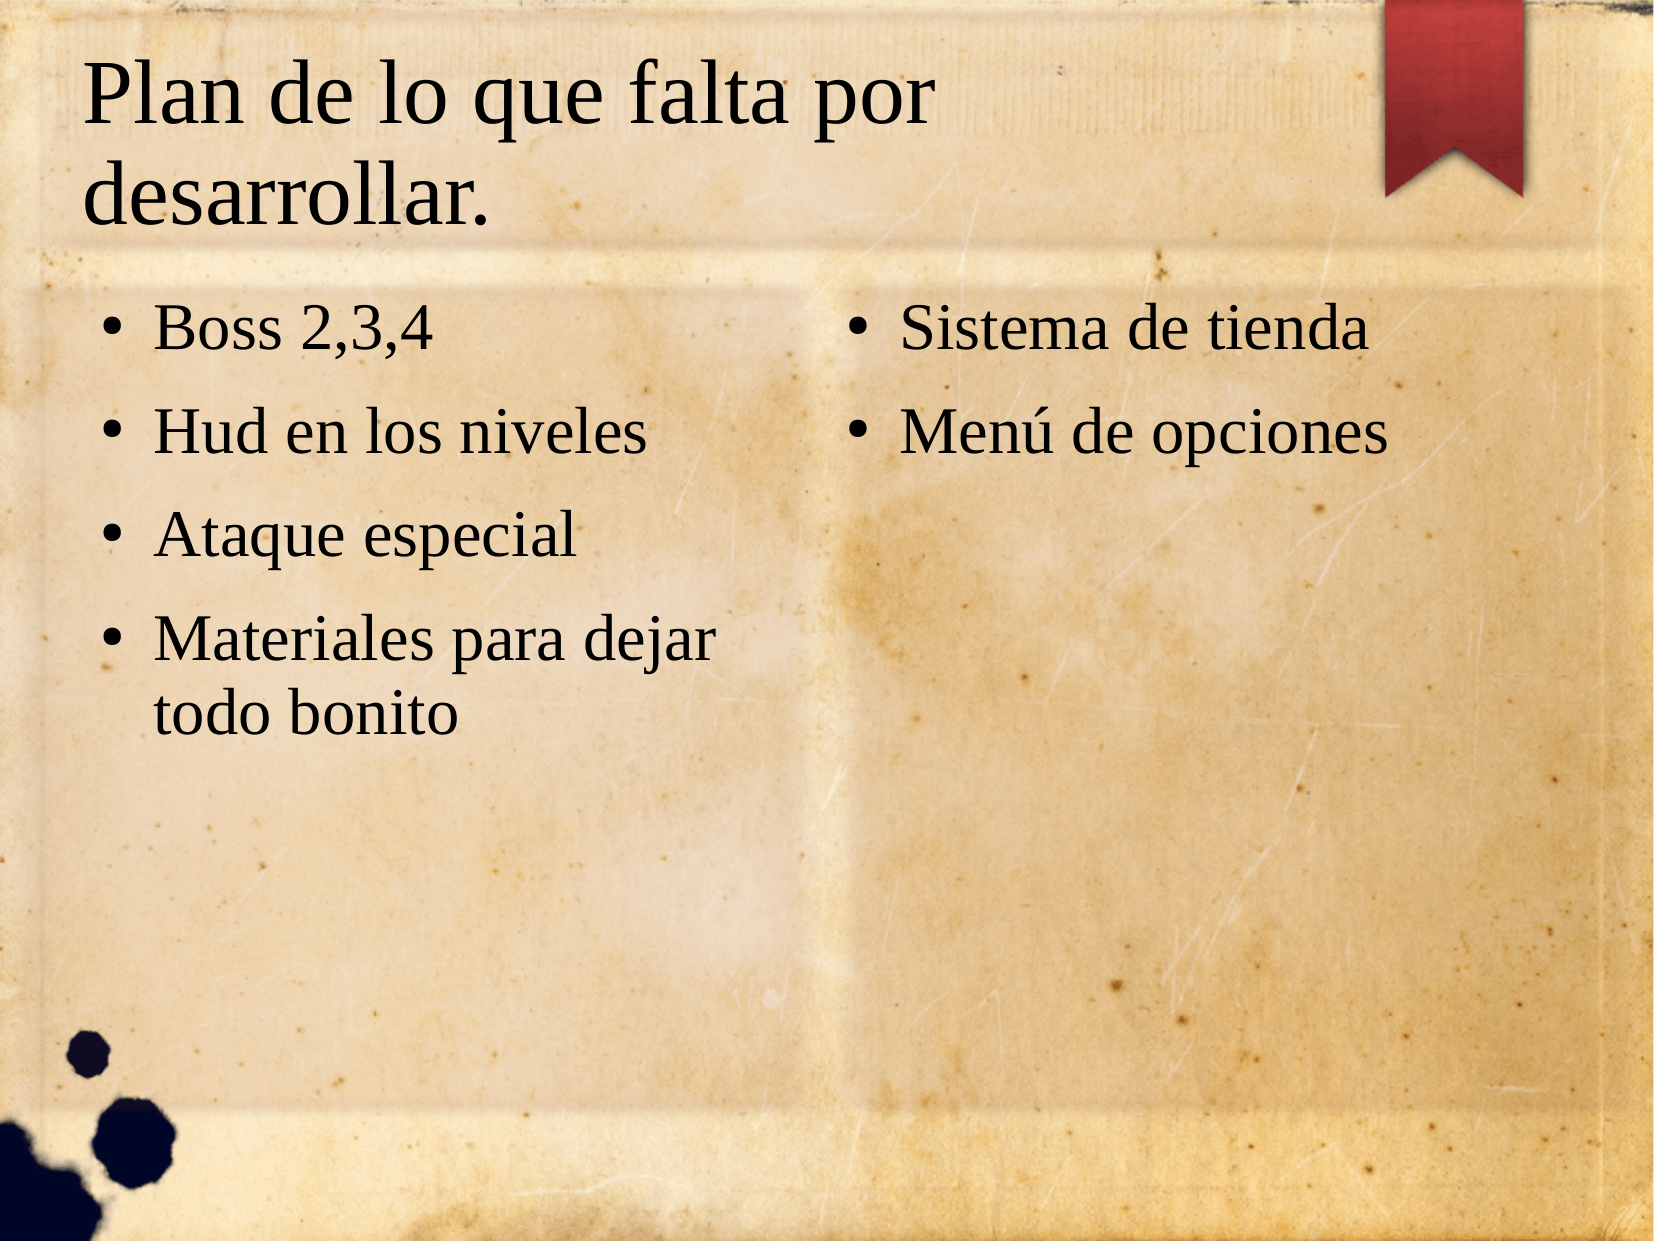

# Plan de lo que falta por desarrollar.
Boss 2,3,4
Hud en los niveles
Ataque especial
Materiales para dejar todo bonito
Sistema de tienda
Menú de opciones